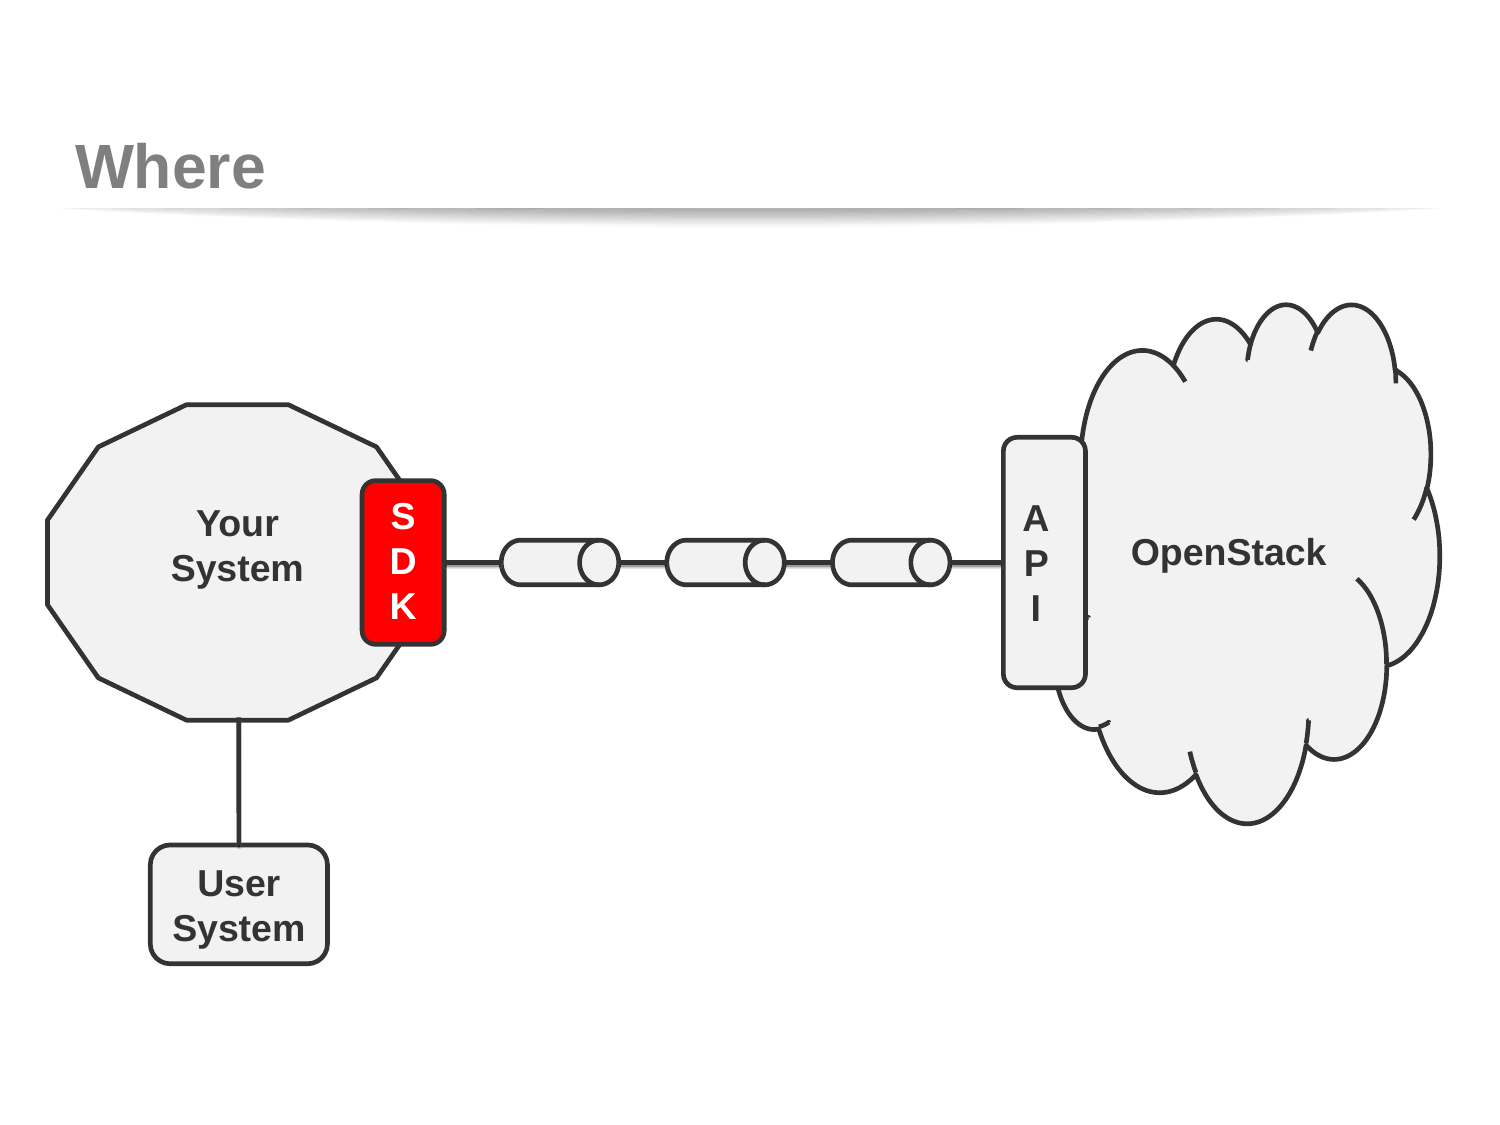

# Where
OpenStack
Your
System
AP I
SDK
User
System